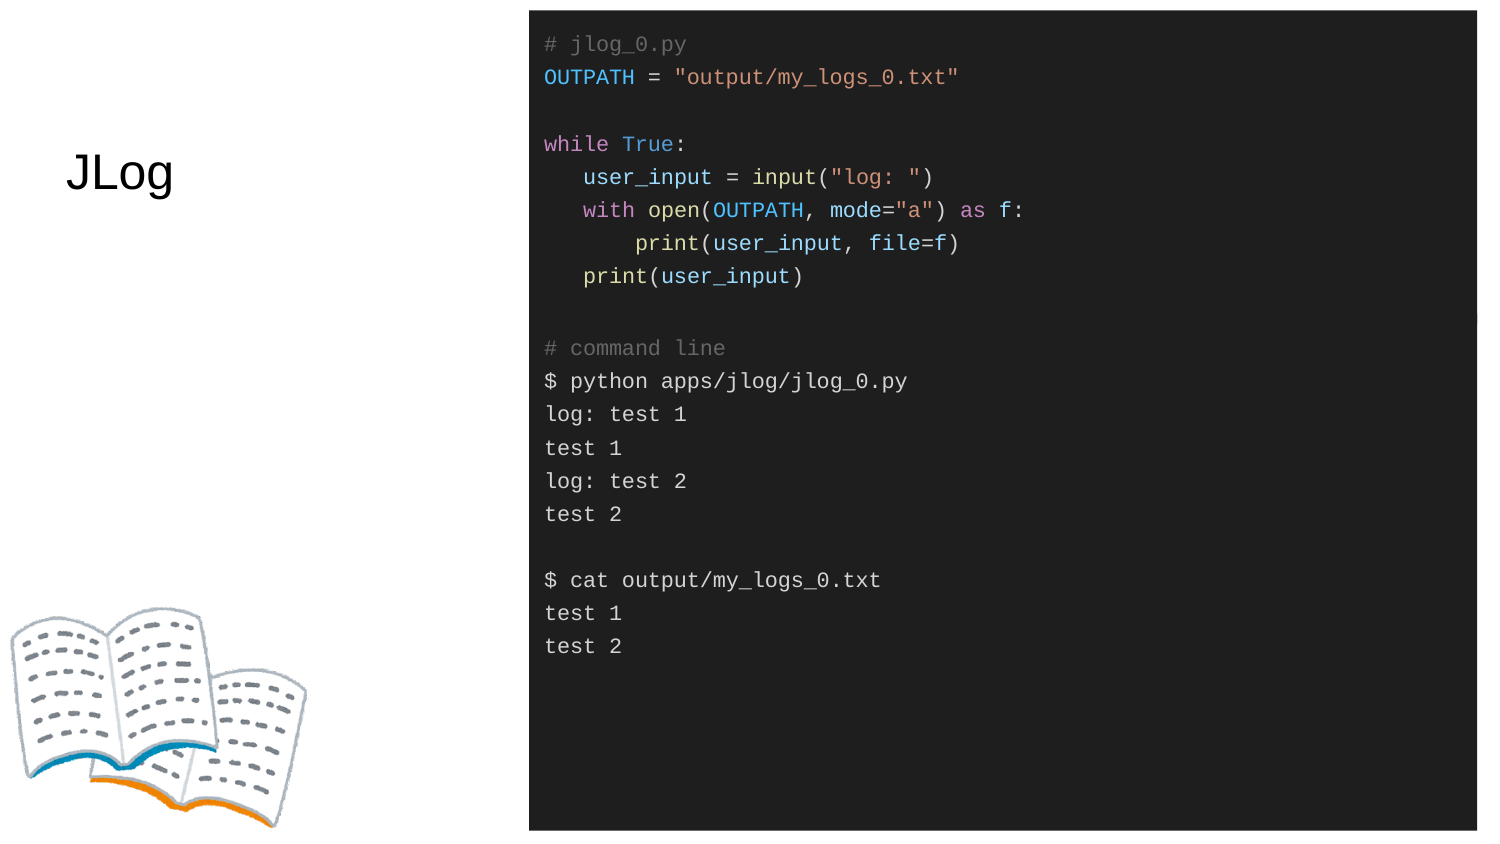

# jlog_0.py
OUTPATH = "output/my_logs_0.txt"
while True:
 user_input = input("log: ")
 with open(OUTPATH, mode="a") as f:
 print(user_input, file=f)
 print(user_input)
# JLog
# command line
$ python apps/jlog/jlog_0.py
log: test 1
test 1
log: test 2
test 2
$ cat output/my_logs_0.txt
test 1
test 2